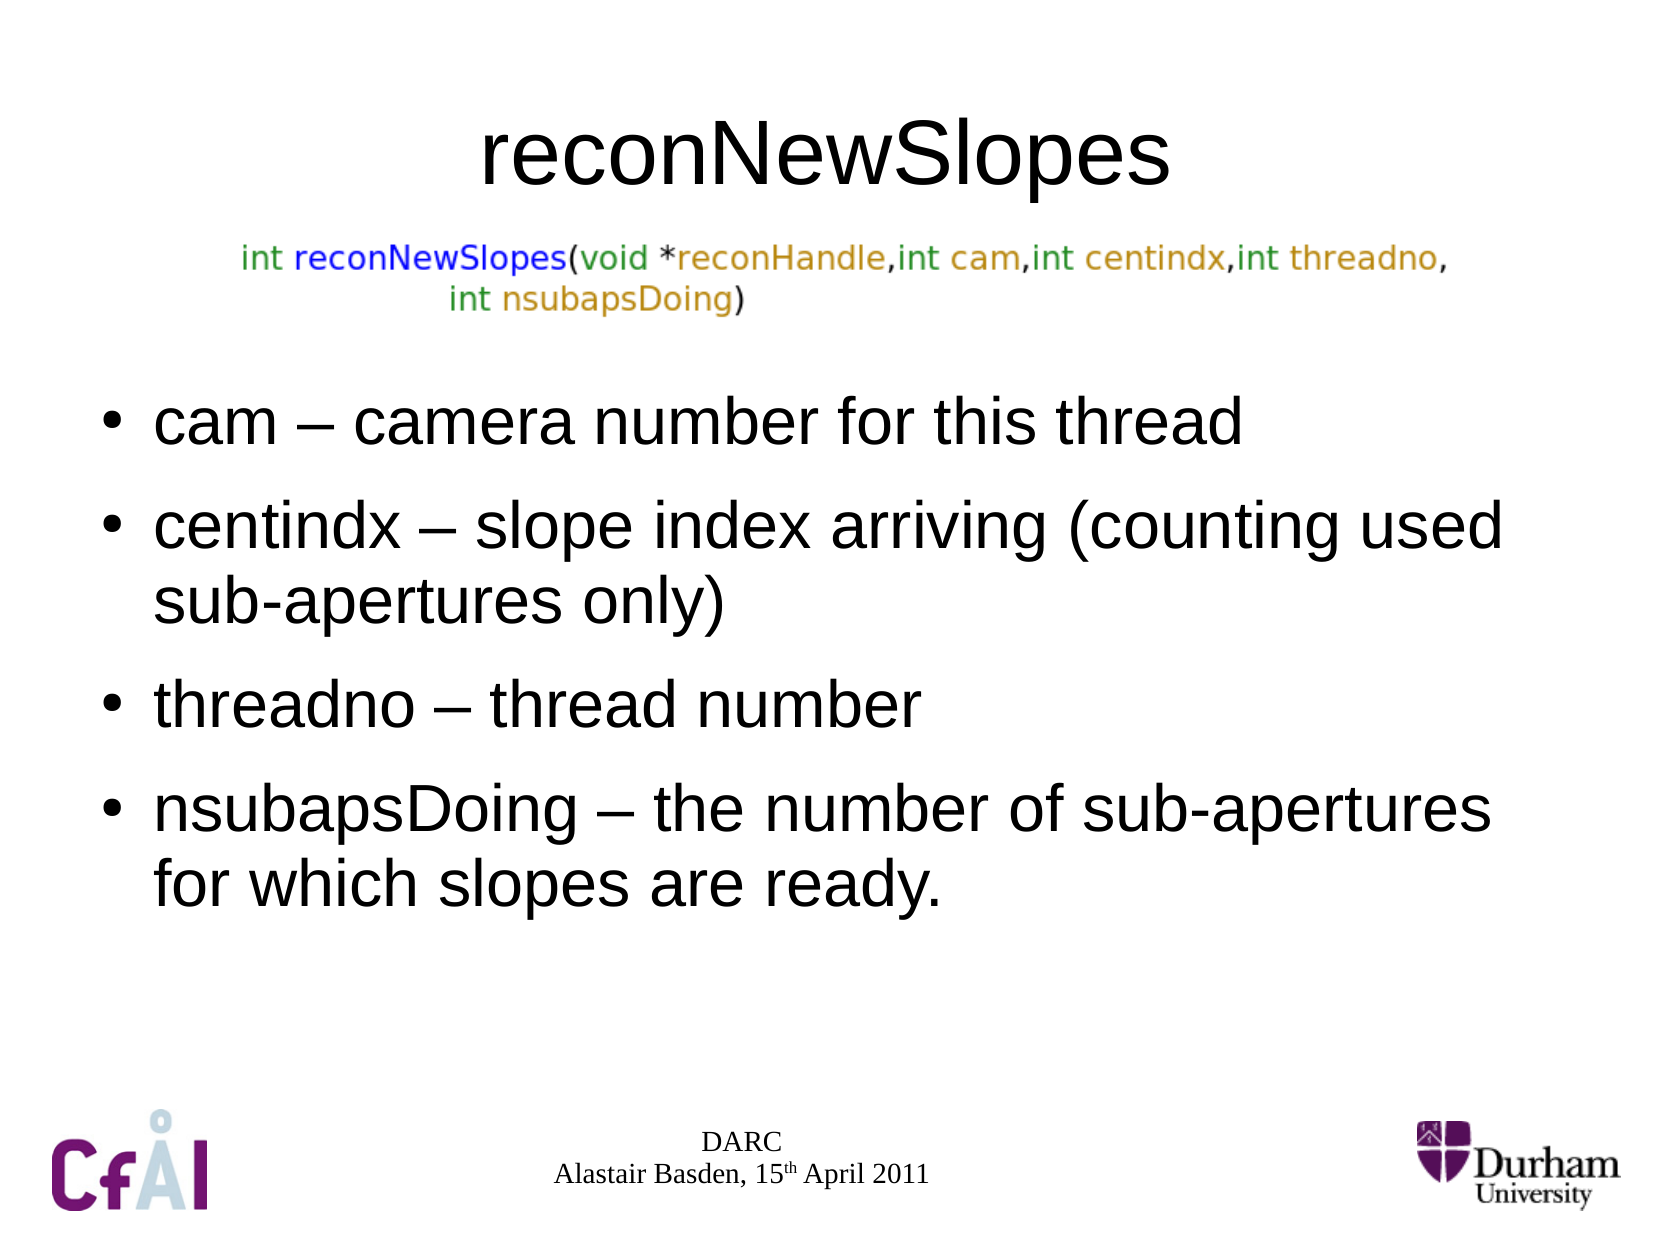

# reconNewSlopes
cam – camera number for this thread
centindx – slope index arriving (counting used sub-apertures only)
threadno – thread number
nsubapsDoing – the number of sub-apertures for which slopes are ready.